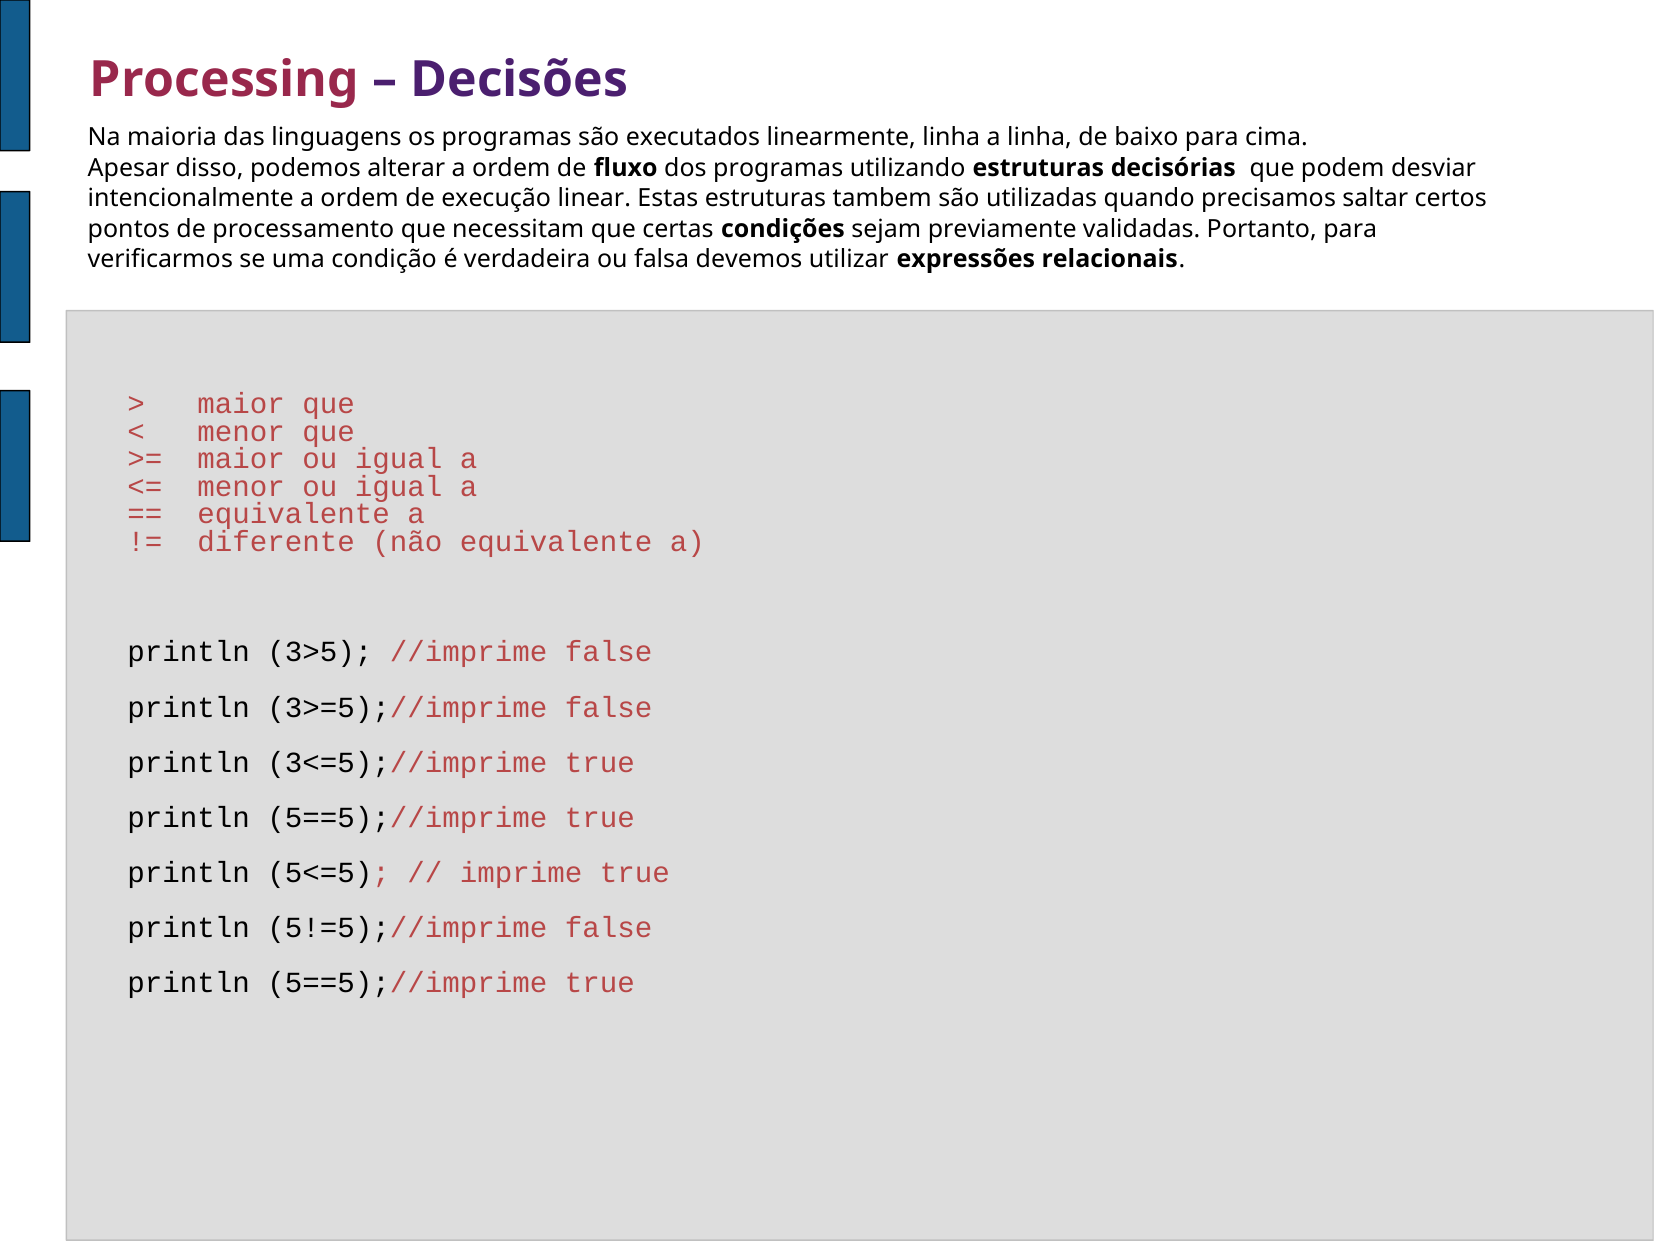

Processing – Decisões
Na maioria das linguagens os programas são executados linearmente, linha a linha, de baixo para cima.
Apesar disso, podemos alterar a ordem de fluxo dos programas utilizando estruturas decisórias que podem desviar
intencionalmente a ordem de execução linear. Estas estruturas tambem são utilizadas quando precisamos saltar certos
pontos de processamento que necessitam que certas condições sejam previamente validadas. Portanto, para
verificarmos se uma condição é verdadeira ou falsa devemos utilizar expressões relacionais.
> maior que
< menor que
>= maior ou igual a
<= menor ou igual a
== equivalente a
!= diferente (não equivalente a)
println (3>5); //imprime false
println (3>=5);//imprime false
println (3<=5);//imprime true
println (5==5);//imprime true
println (5<=5); // imprime true
println (5!=5);//imprime false
println (5==5);//imprime true